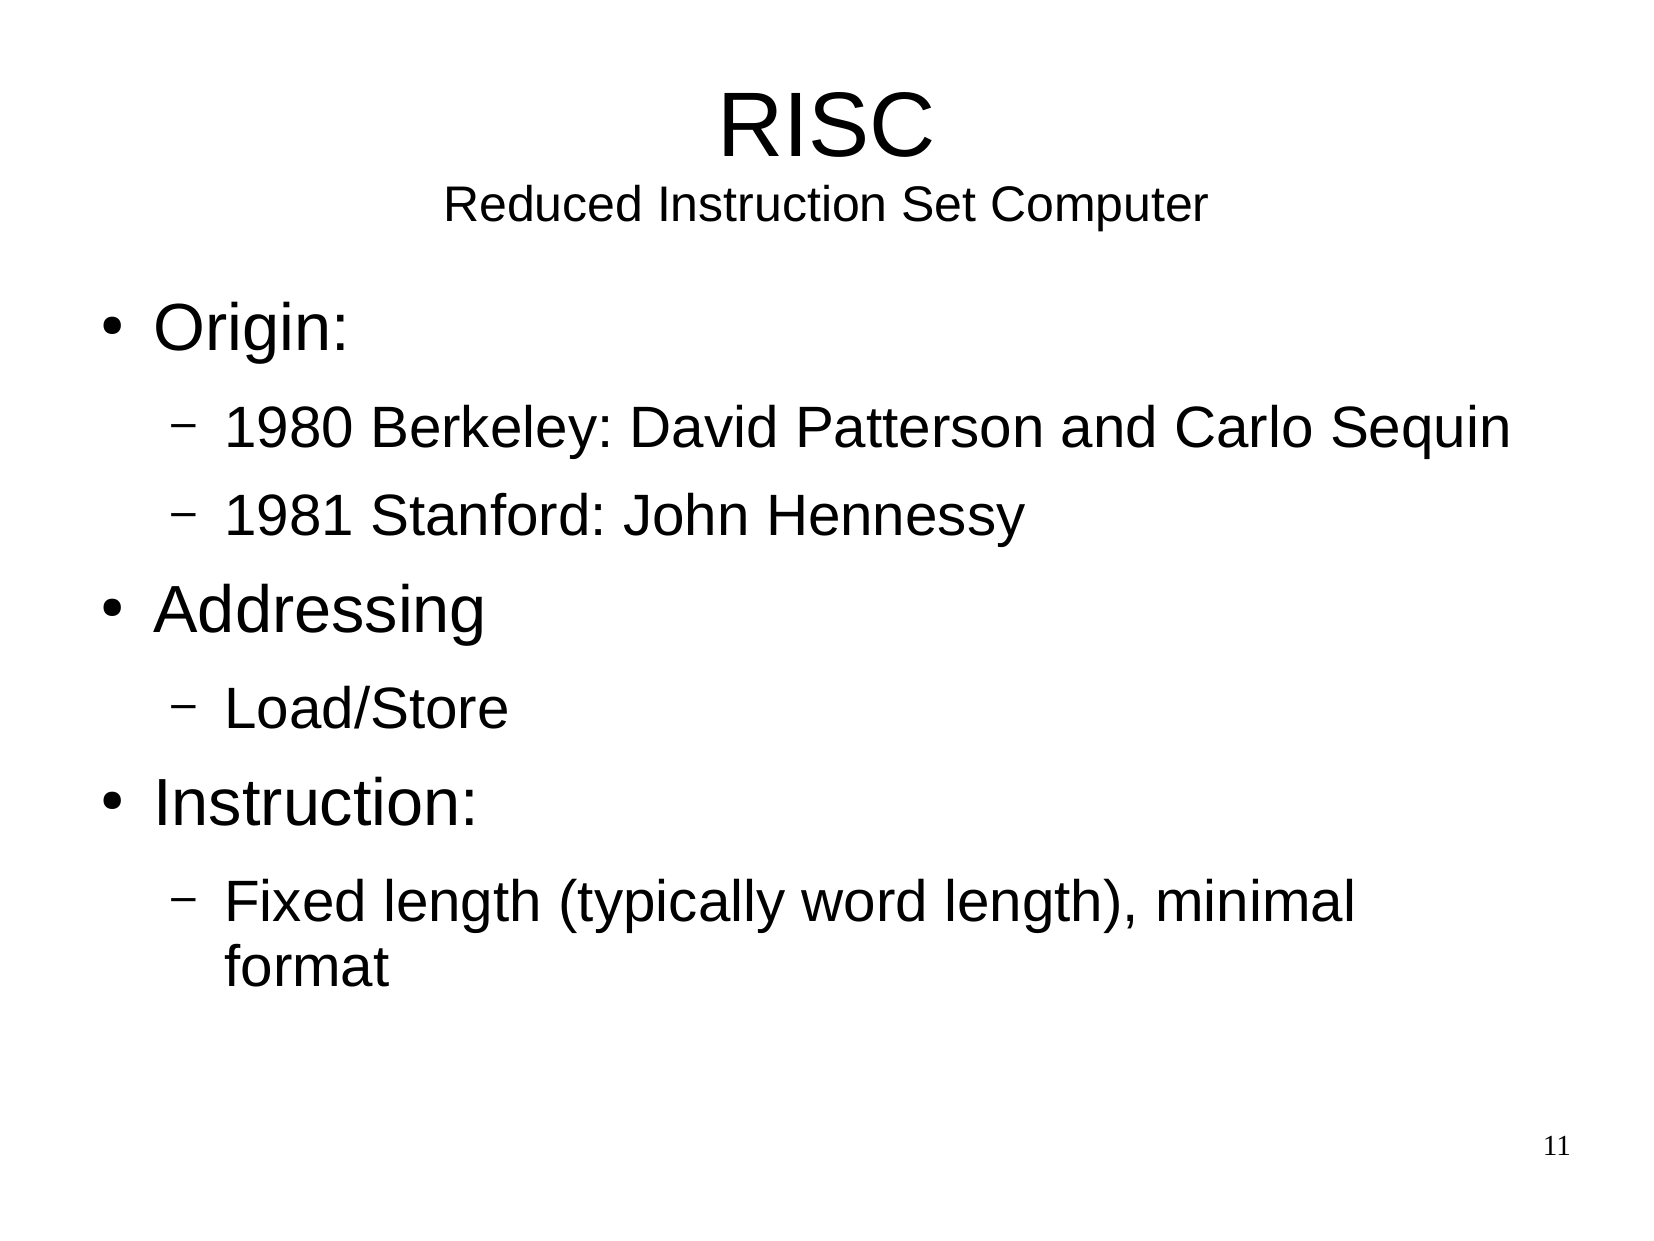

# RISC Reduced Instruction Set Computer
Origin:
1980 Berkeley: David Patterson and Carlo Sequin
1981 Stanford: John Hennessy
Addressing
Load/Store
Instruction:
Fixed length (typically word length), minimal format
11